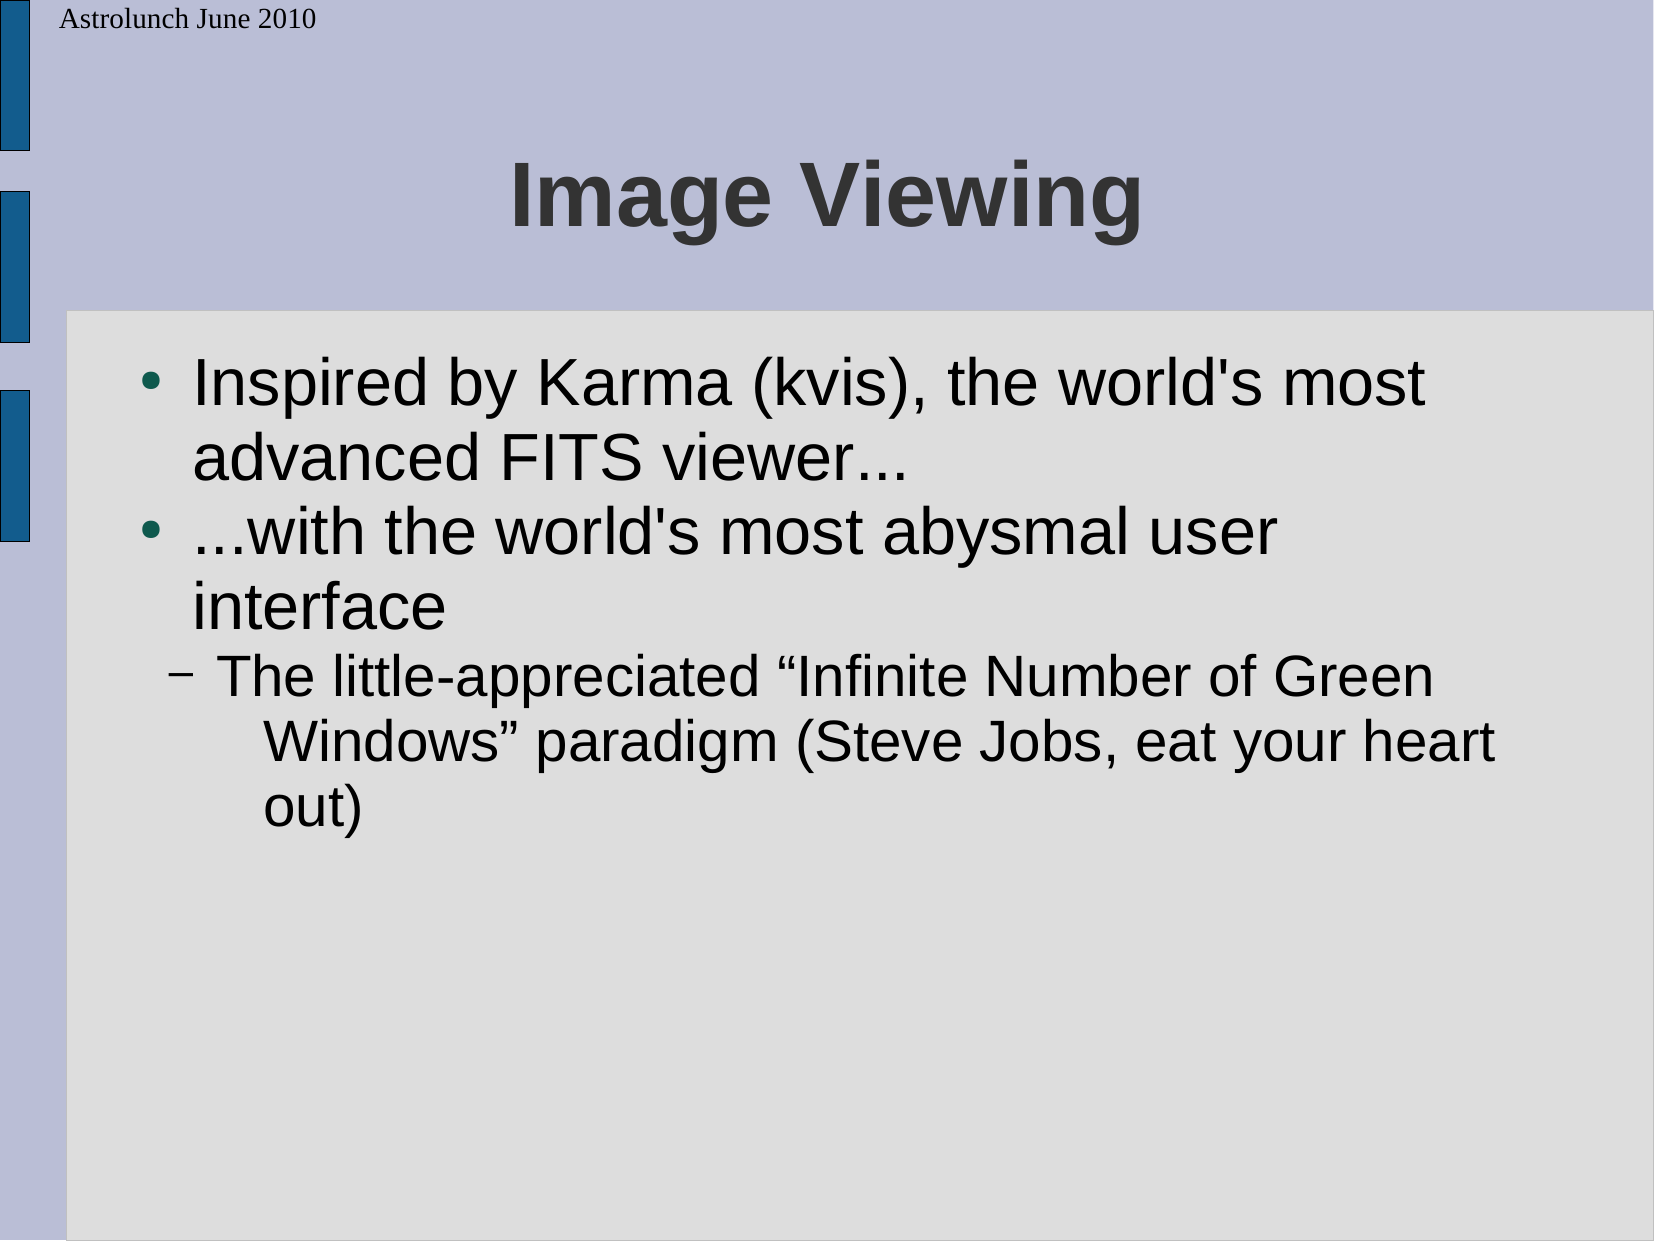

Astrolunch June 2010
# Image Viewing
Inspired by Karma (kvis), the world's most advanced FITS viewer...
...with the world's most abysmal user interface
The little-appreciated “Infinite Number of Green Windows” paradigm (Steve Jobs, eat your heart out)